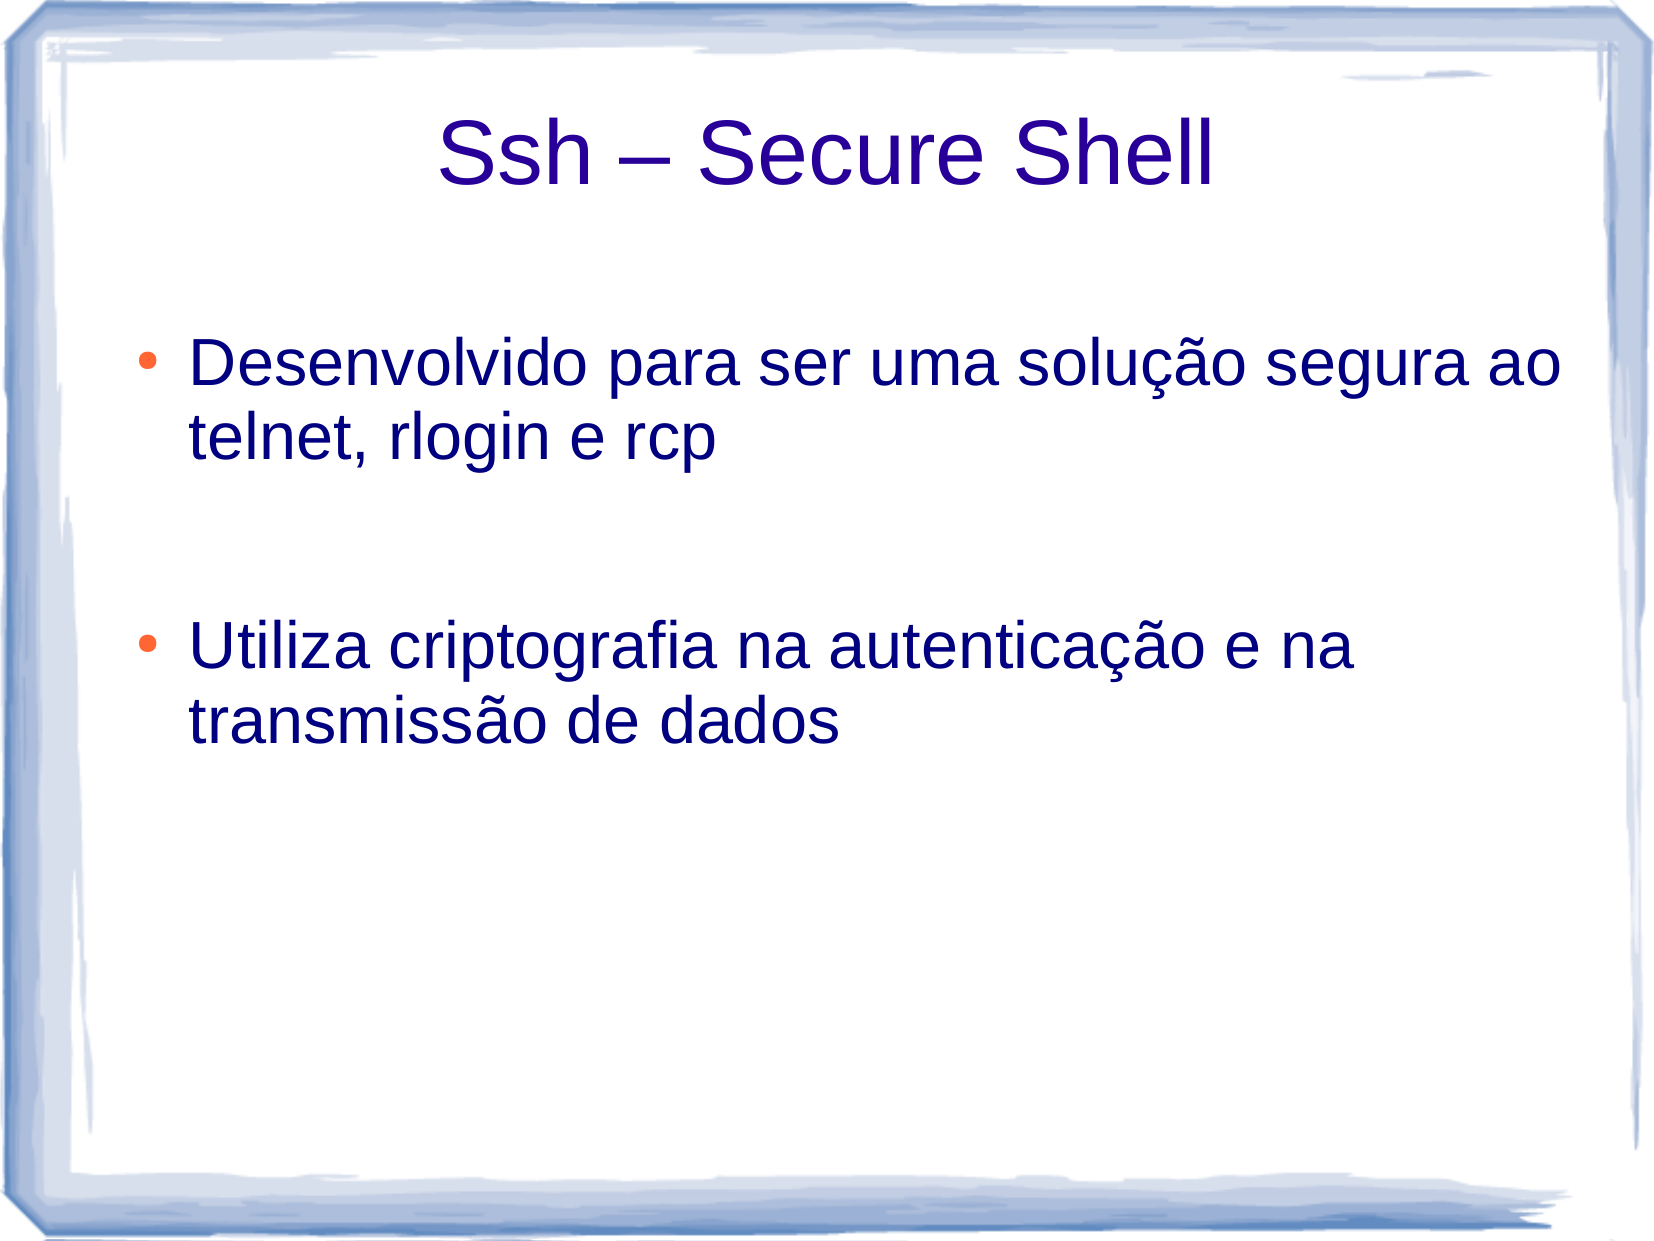

# Ssh – Secure Shell
Desenvolvido para ser uma solução segura ao telnet, rlogin e rcp
Utiliza criptografia na autenticação e na transmissão de dados